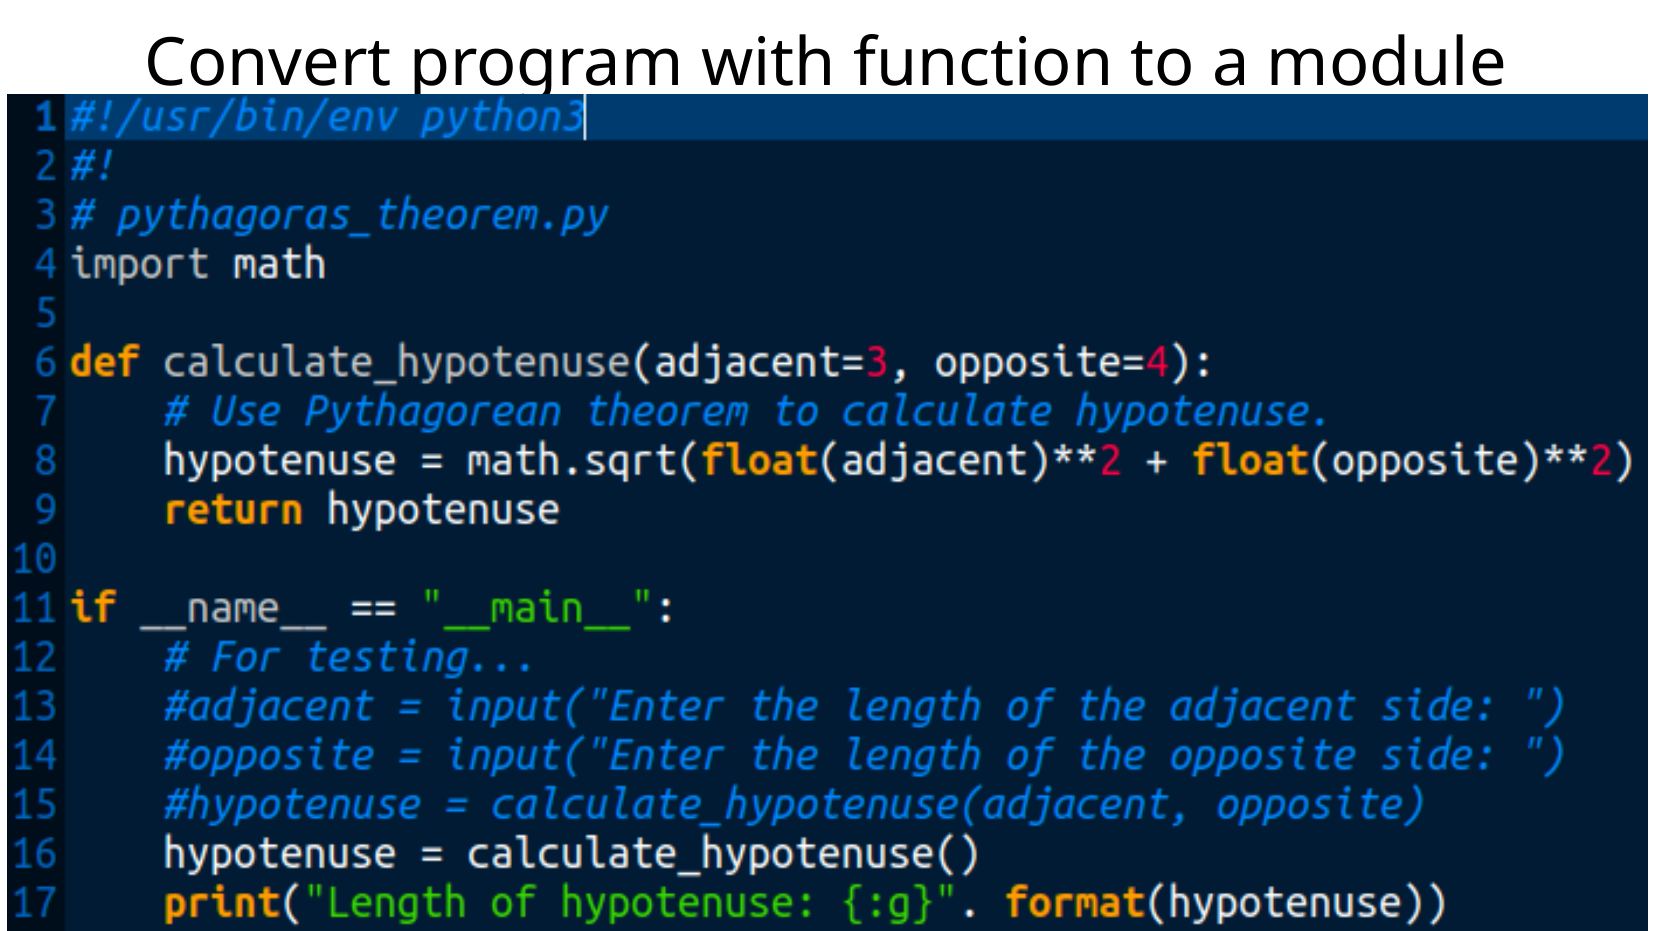

# Convert program with function to a module